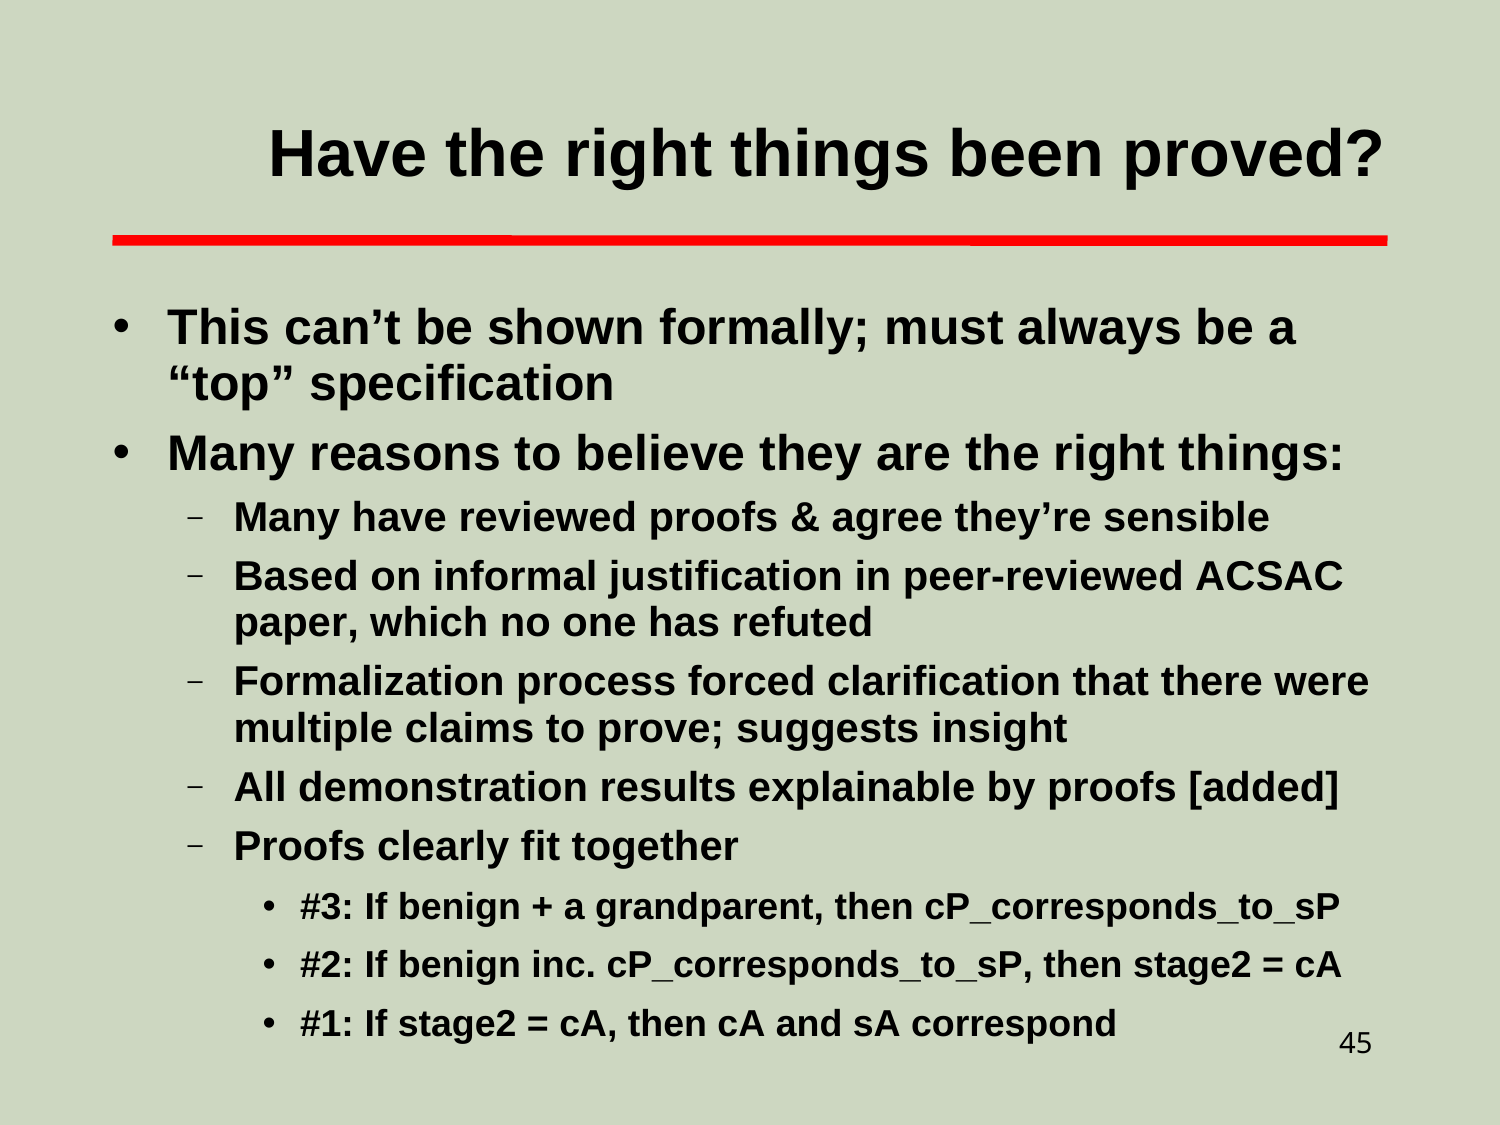

# Have the right things been proved?
This can’t be shown formally; must always be a “top” specification
Many reasons to believe they are the right things:
Many have reviewed proofs & agree they’re sensible
Based on informal justification in peer-reviewed ACSAC paper, which no one has refuted
Formalization process forced clarification that there were multiple claims to prove; suggests insight
All demonstration results explainable by proofs [added]
Proofs clearly fit together
#3: If benign + a grandparent, then cP_corresponds_to_sP
#2: If benign inc. cP_corresponds_to_sP, then stage2 = cA
#1: If stage2 = cA, then cA and sA correspond